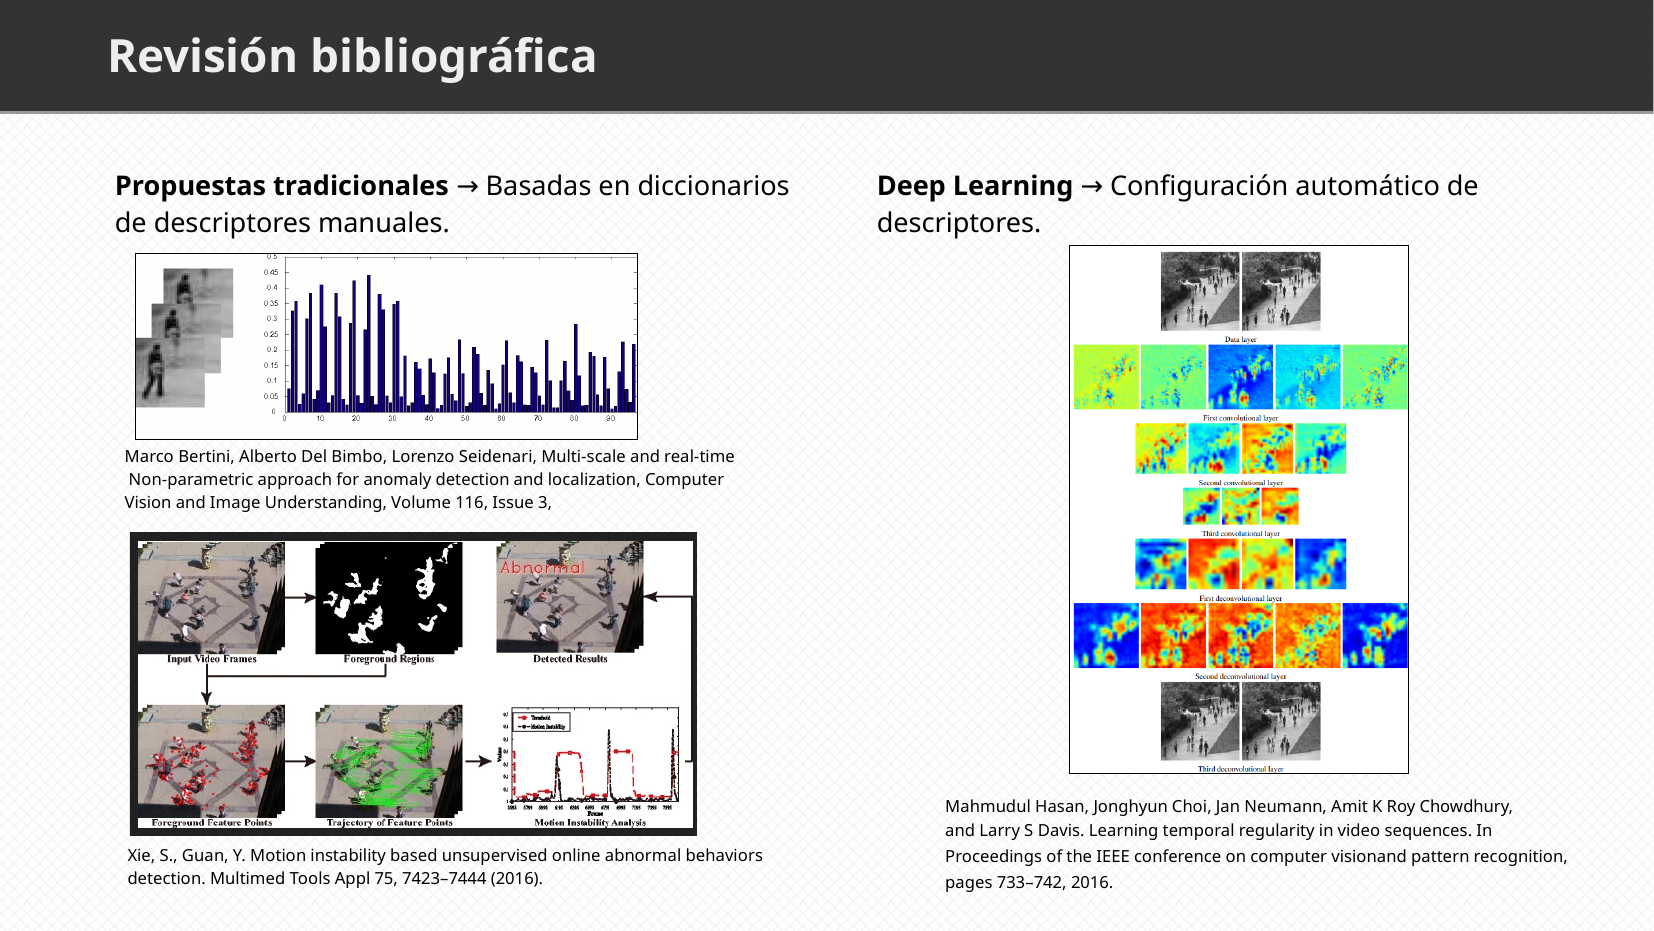

Revisión bibliográfica
Propuestas tradicionales → Basadas en diccionarios de descriptores manuales.
Deep Learning → Configuración automático de descriptores.
Marco Bertini, Alberto Del Bimbo, Lorenzo Seidenari, Multi-scale and real-time
 Non-parametric approach for anomaly detection and localization, Computer
Vision and Image Understanding, Volume 116, Issue 3,
Mahmudul Hasan, Jonghyun Choi, Jan Neumann, Amit K Roy Chowdhury,
and Larry S Davis. Learning temporal regularity in video sequences. In
Proceedings of the IEEE conference on computer visionand pattern recognition,
pages 733–742, 2016.
Xie, S., Guan, Y. Motion instability based unsupervised online abnormal behaviors
detection. Multimed Tools Appl 75, 7423–7444 (2016).